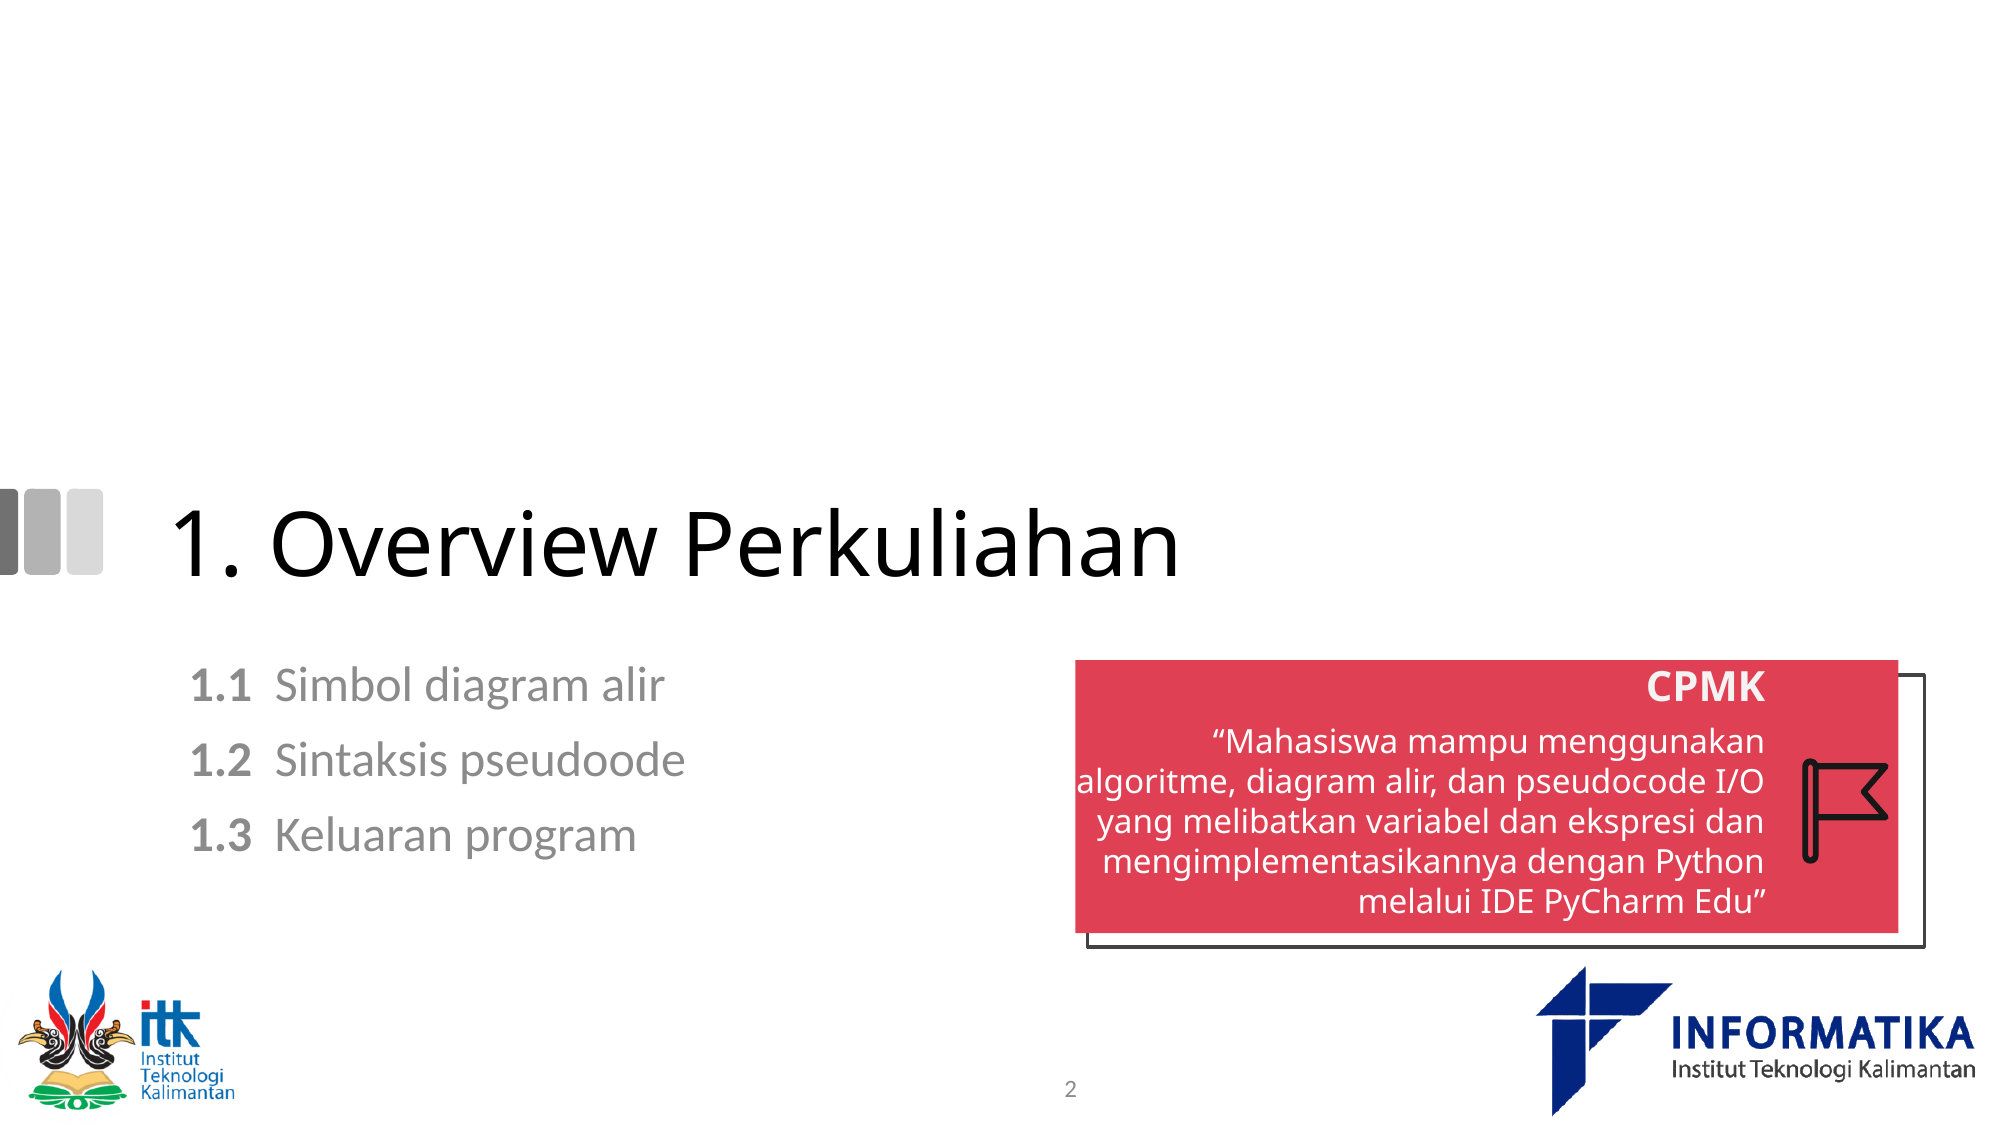

# 1. Overview Perkuliahan
CPMK
1.1 Simbol diagram alir
1.2 Sintaksis pseudoode
1.3 Keluaran program
“Mahasiswa mampu menggunakan algoritme, diagram alir, dan pseudocode I/O yang melibatkan variabel dan ekspresi dan mengimplementasikannya dengan Python melalui IDE PyCharm Edu”
2